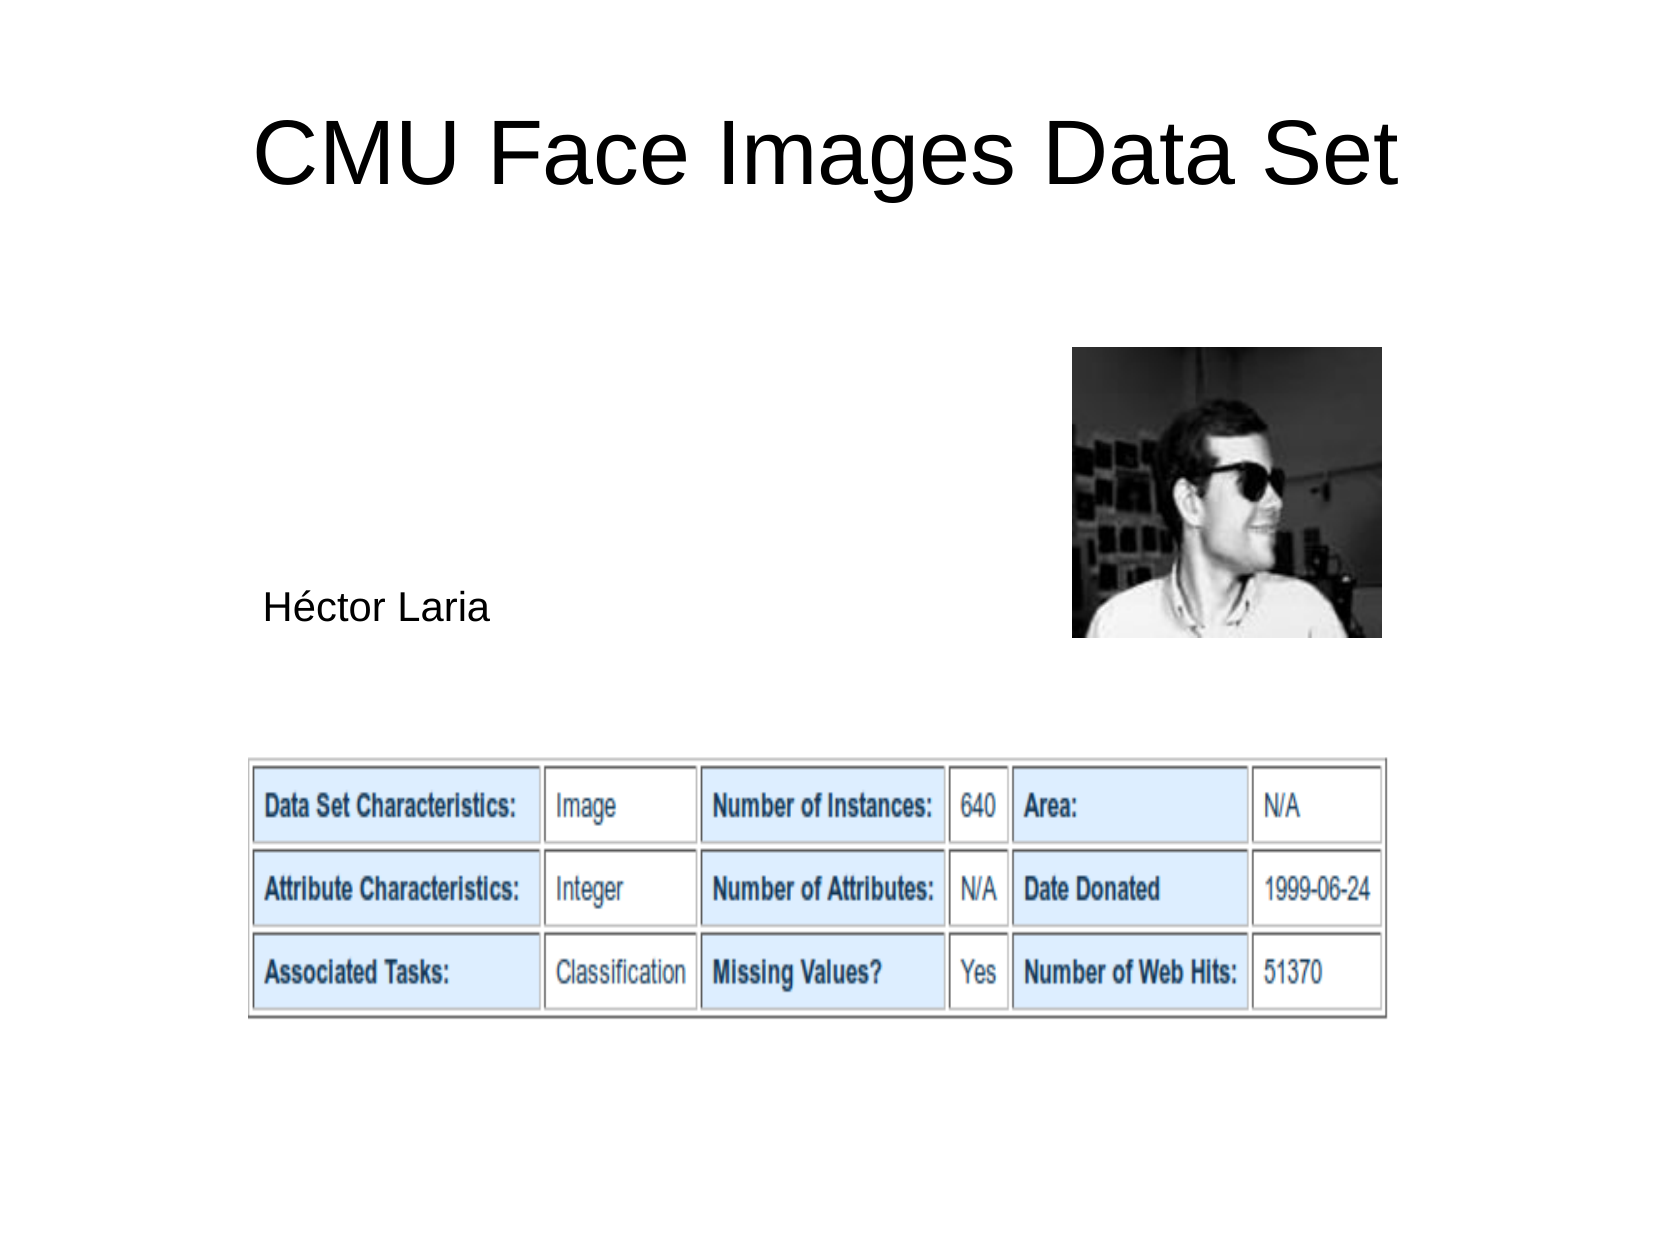

# CMU Face Images Data Set
Héctor Laria